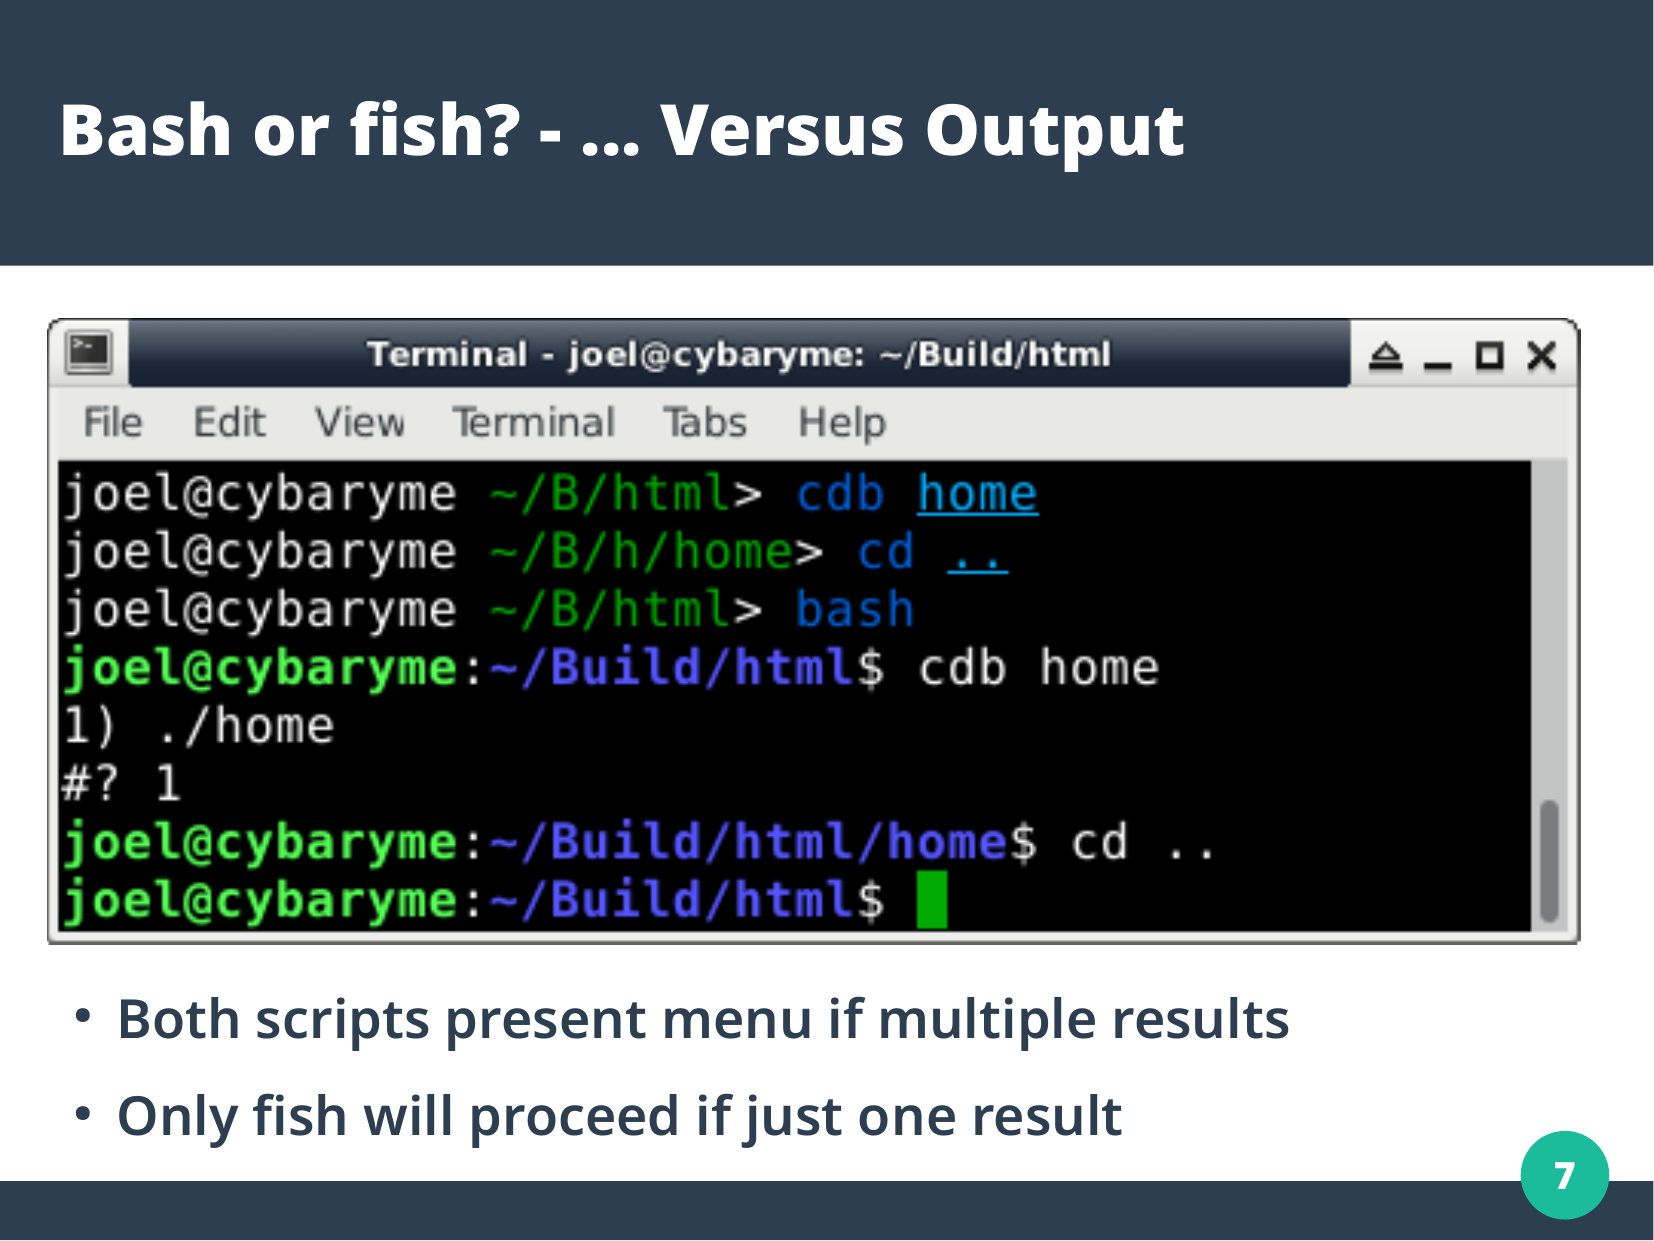

# Bash or fish? - ... Versus Output
Both scripts present menu if multiple results
Only fish will proceed if just one result
7